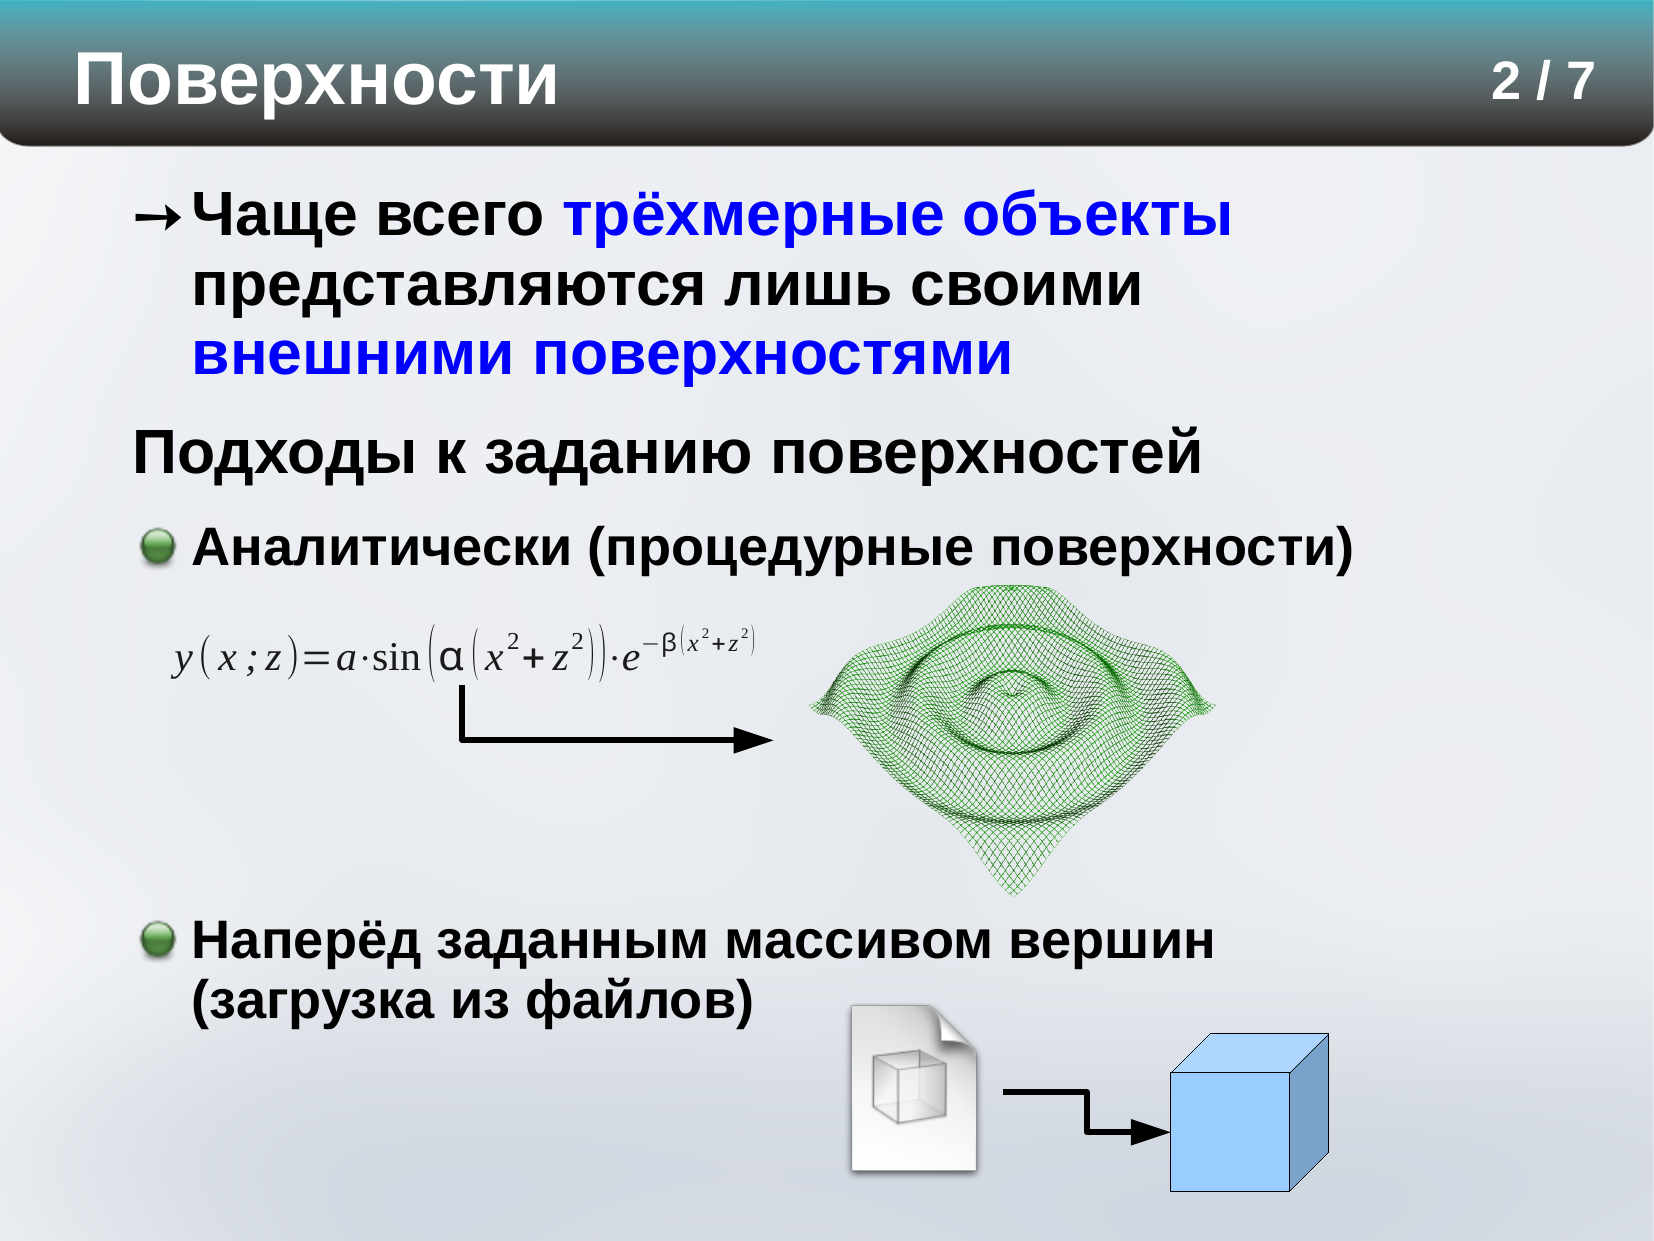

Поверхности
Чаще всего трёхмерные объекты представляются лишь своими
внешними поверхностями
Подходы к заданию поверхностей
Аналитически (процедурные поверхности)
Наперёд заданным массивом вершин
(загрузка из файлов)